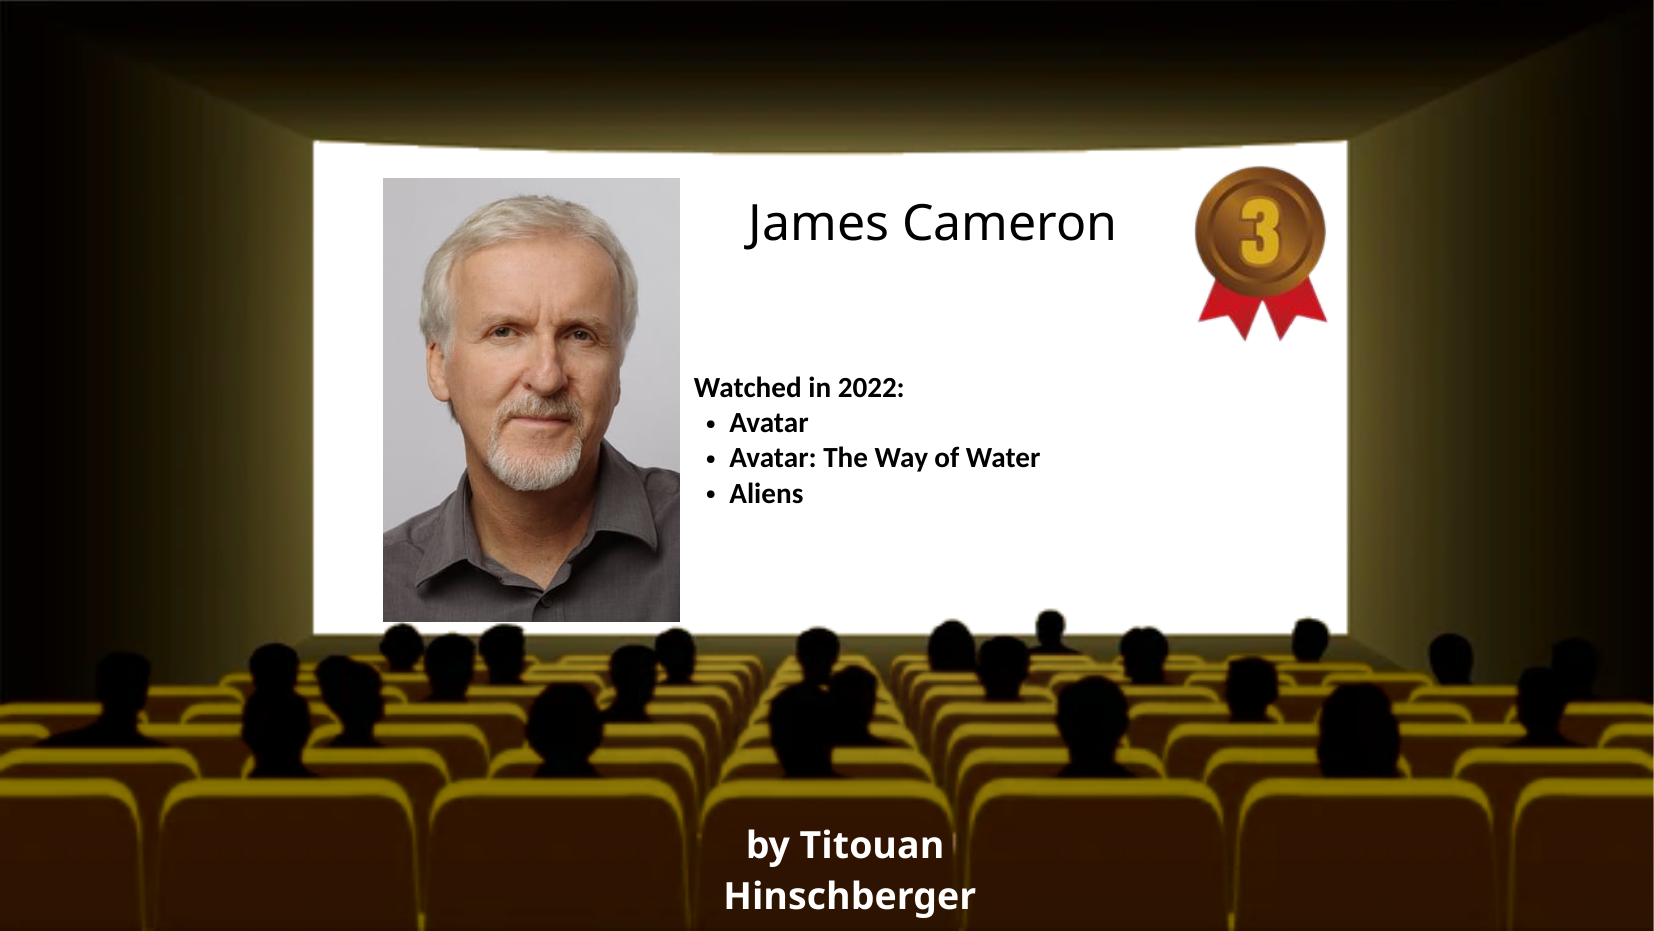

James Cameron
Watched in 2022:
Avatar
Avatar: The Way of Water
Aliens